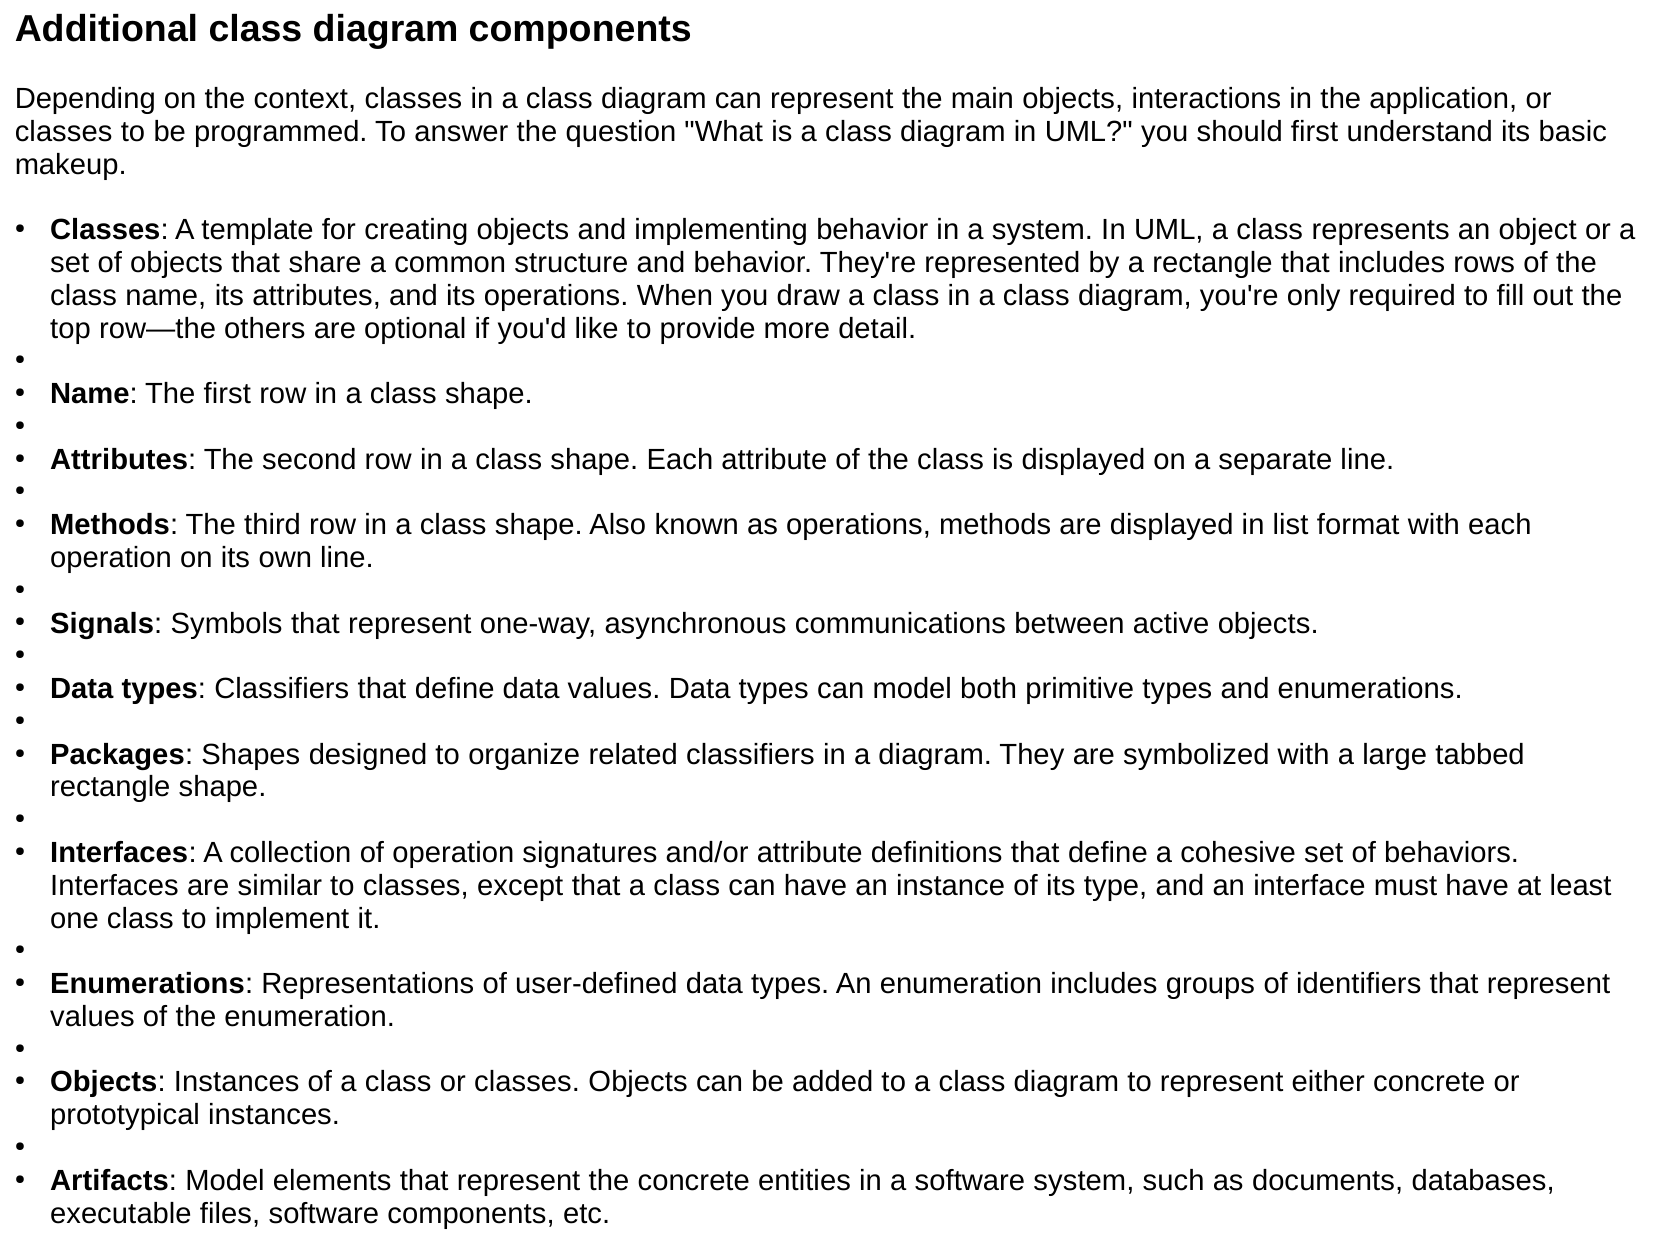

Additional class diagram components
Depending on the context, classes in a class diagram can represent the main objects, interactions in the application, or classes to be programmed. To answer the question "What is a class diagram in UML?" you should first understand its basic makeup.
Classes: A template for creating objects and implementing behavior in a system. In UML, a class represents an object or a set of objects that share a common structure and behavior. They're represented by a rectangle that includes rows of the class name, its attributes, and its operations. When you draw a class in a class diagram, you're only required to fill out the top row—the others are optional if you'd like to provide more detail.
Name: The first row in a class shape.
Attributes: The second row in a class shape. Each attribute of the class is displayed on a separate line.
Methods: The third row in a class shape. Also known as operations, methods are displayed in list format with each operation on its own line.
Signals: Symbols that represent one-way, asynchronous communications between active objects.
Data types: Classifiers that define data values. Data types can model both primitive types and enumerations.
Packages: Shapes designed to organize related classifiers in a diagram. They are symbolized with a large tabbed rectangle shape.
Interfaces: A collection of operation signatures and/or attribute definitions that define a cohesive set of behaviors. Interfaces are similar to classes, except that a class can have an instance of its type, and an interface must have at least one class to implement it.
Enumerations: Representations of user-defined data types. An enumeration includes groups of identifiers that represent values of the enumeration.
Objects: Instances of a class or classes. Objects can be added to a class diagram to represent either concrete or prototypical instances.
Artifacts: Model elements that represent the concrete entities in a software system, such as documents, databases, executable files, software components, etc.